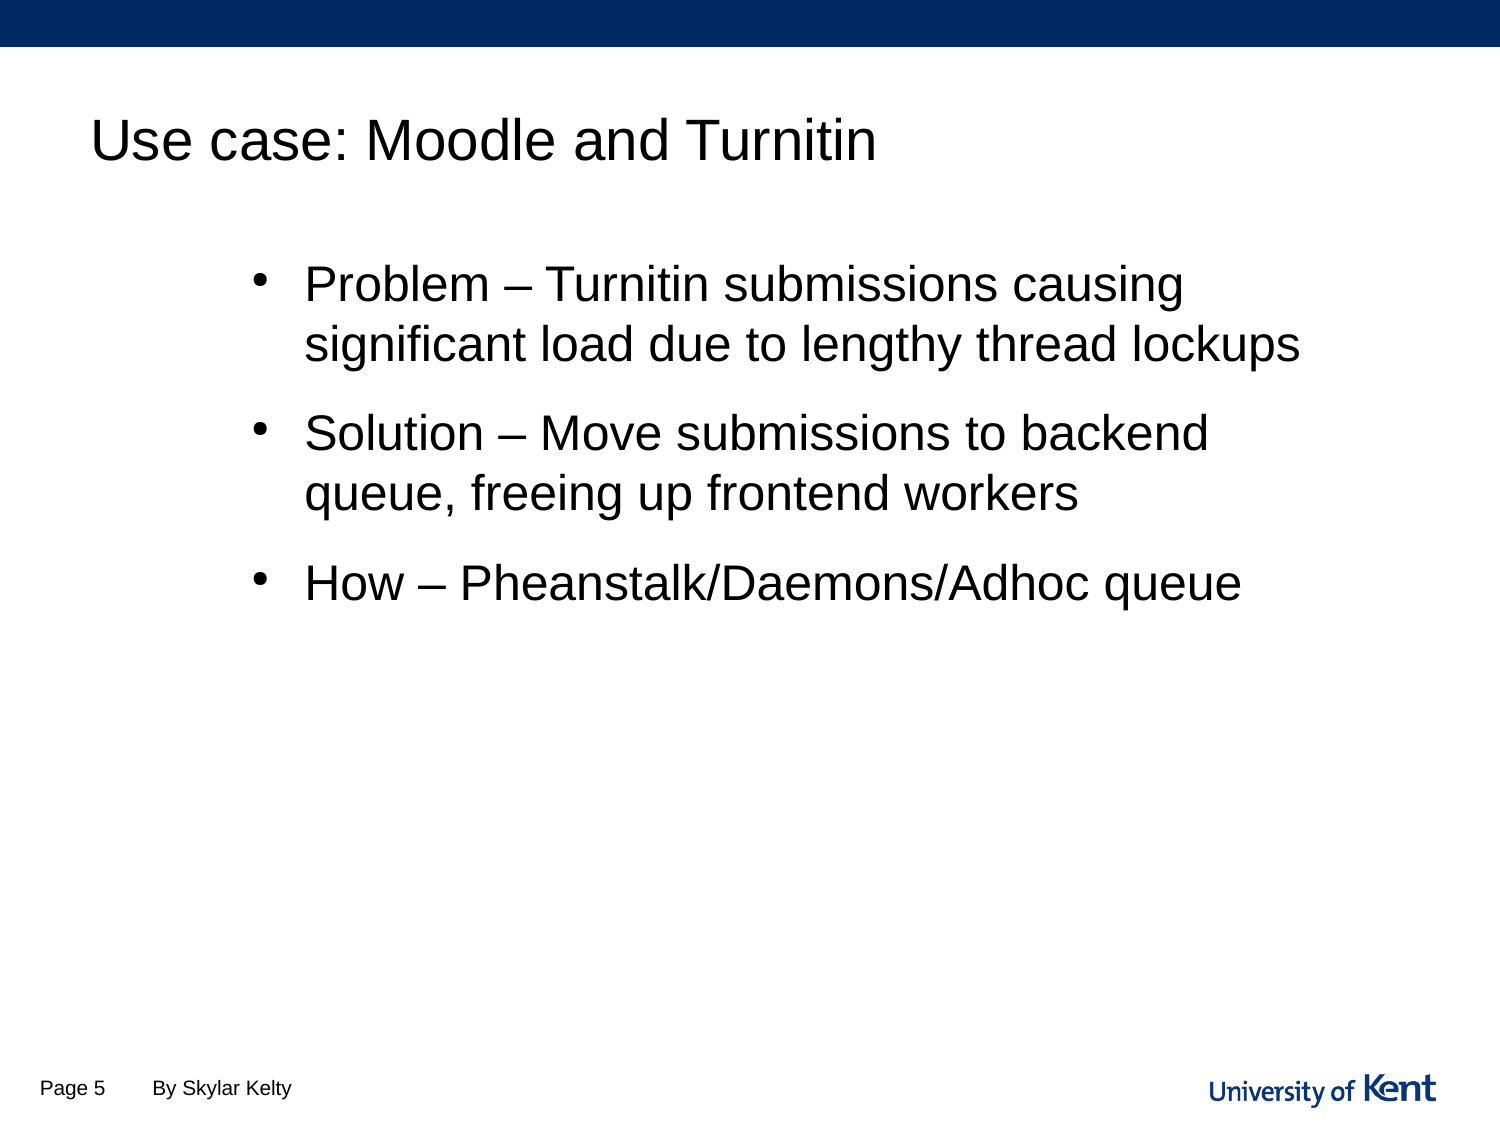

# Use case: Moodle and Turnitin
Problem – Turnitin submissions causing significant load due to lengthy thread lockups
Solution – Move submissions to backend queue, freeing up frontend workers
How – Pheanstalk/Daemons/Adhoc queue
Page
By Skylar Kelty